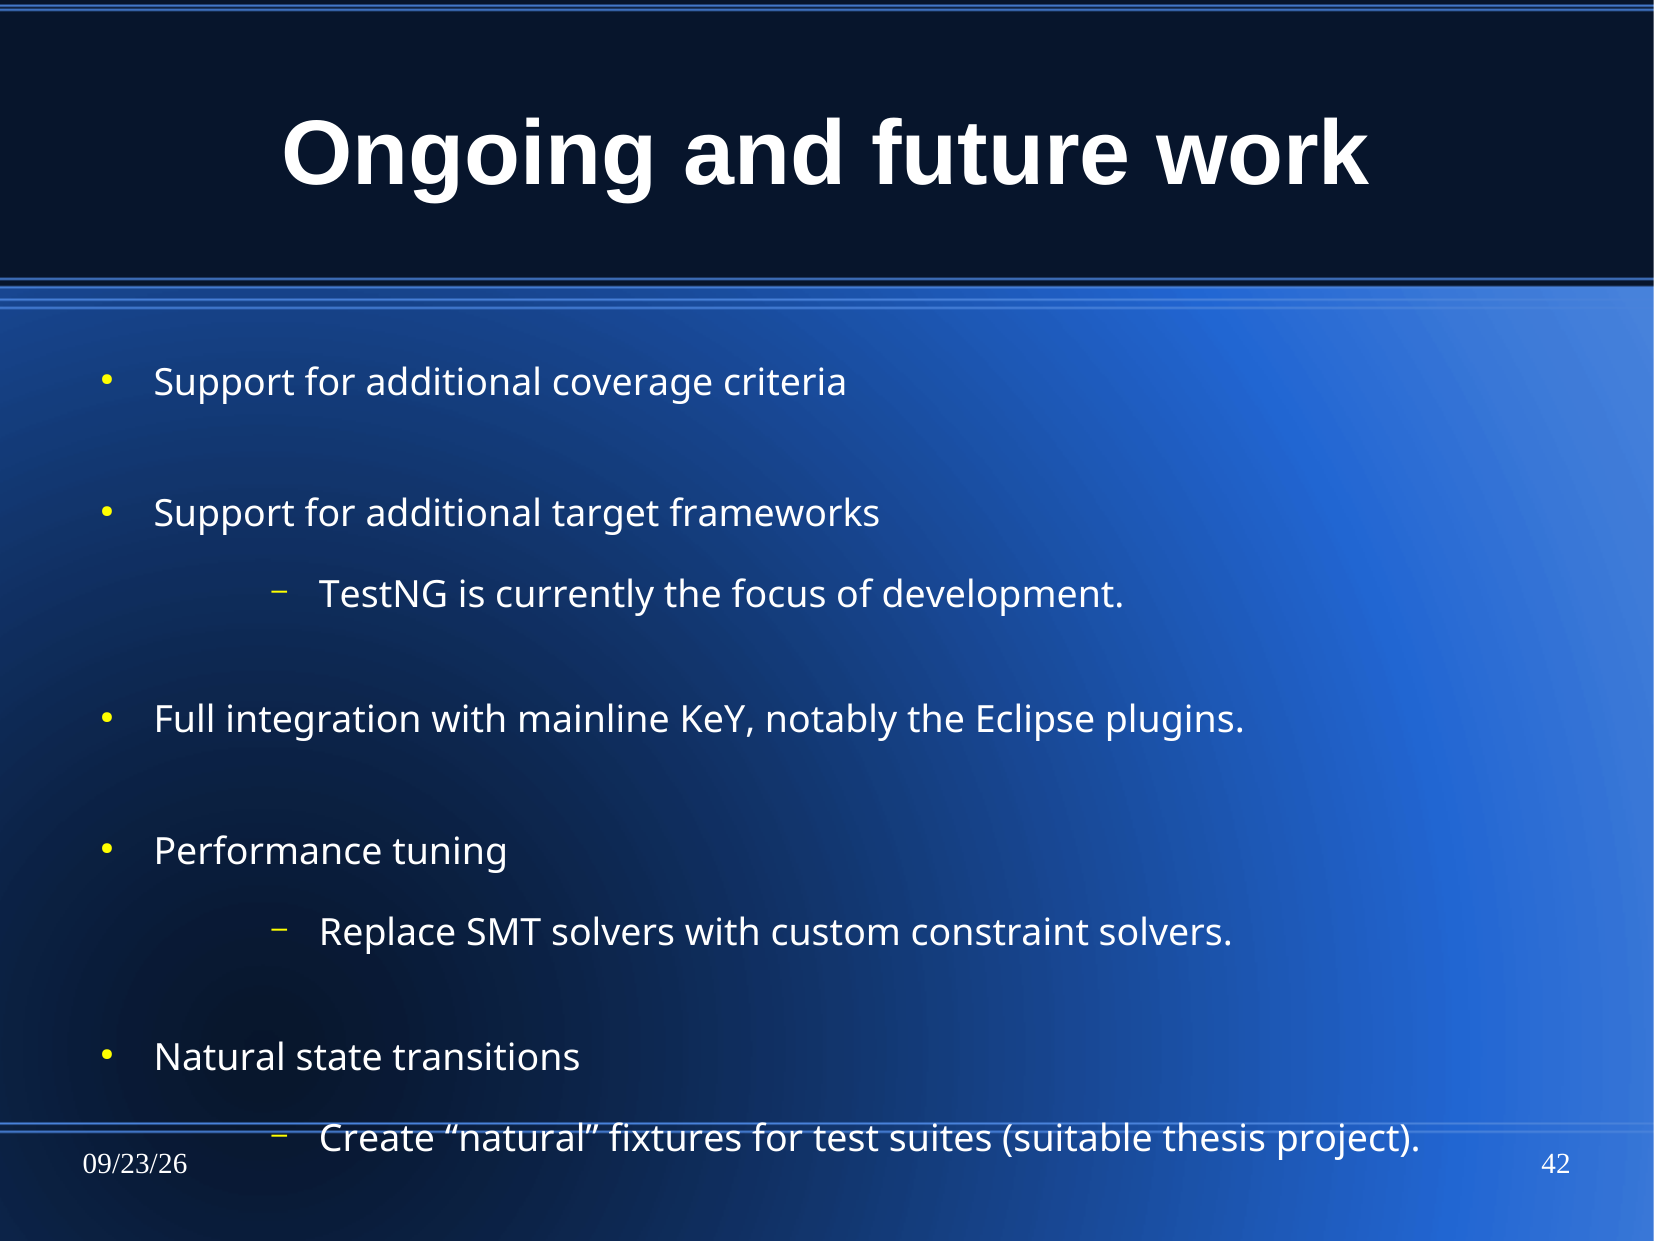

# Ongoing and future work
Support for additional coverage criteria
Support for additional target frameworks
TestNG is currently the focus of development.
Full integration with mainline KeY, notably the Eclipse plugins.
Performance tuning
Replace SMT solvers with custom constraint solvers.
Natural state transitions
Create “natural” fixtures for test suites (suitable thesis project).
42